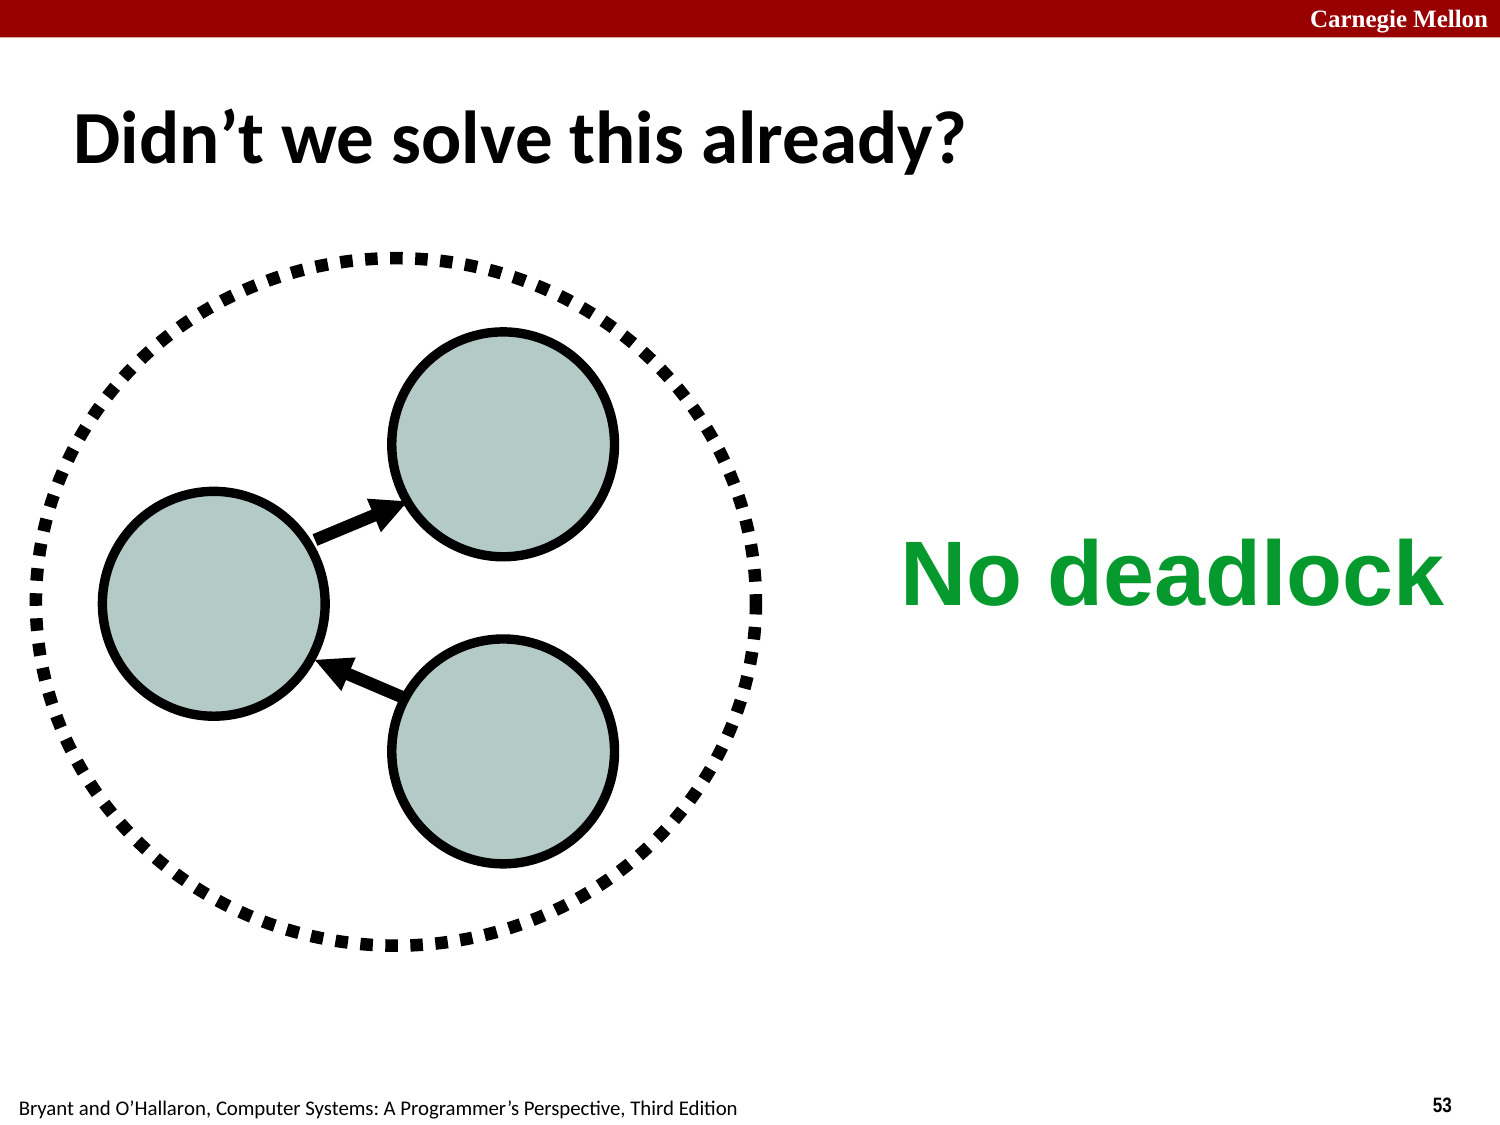

# Didn’t we solve this already?
No deadlock